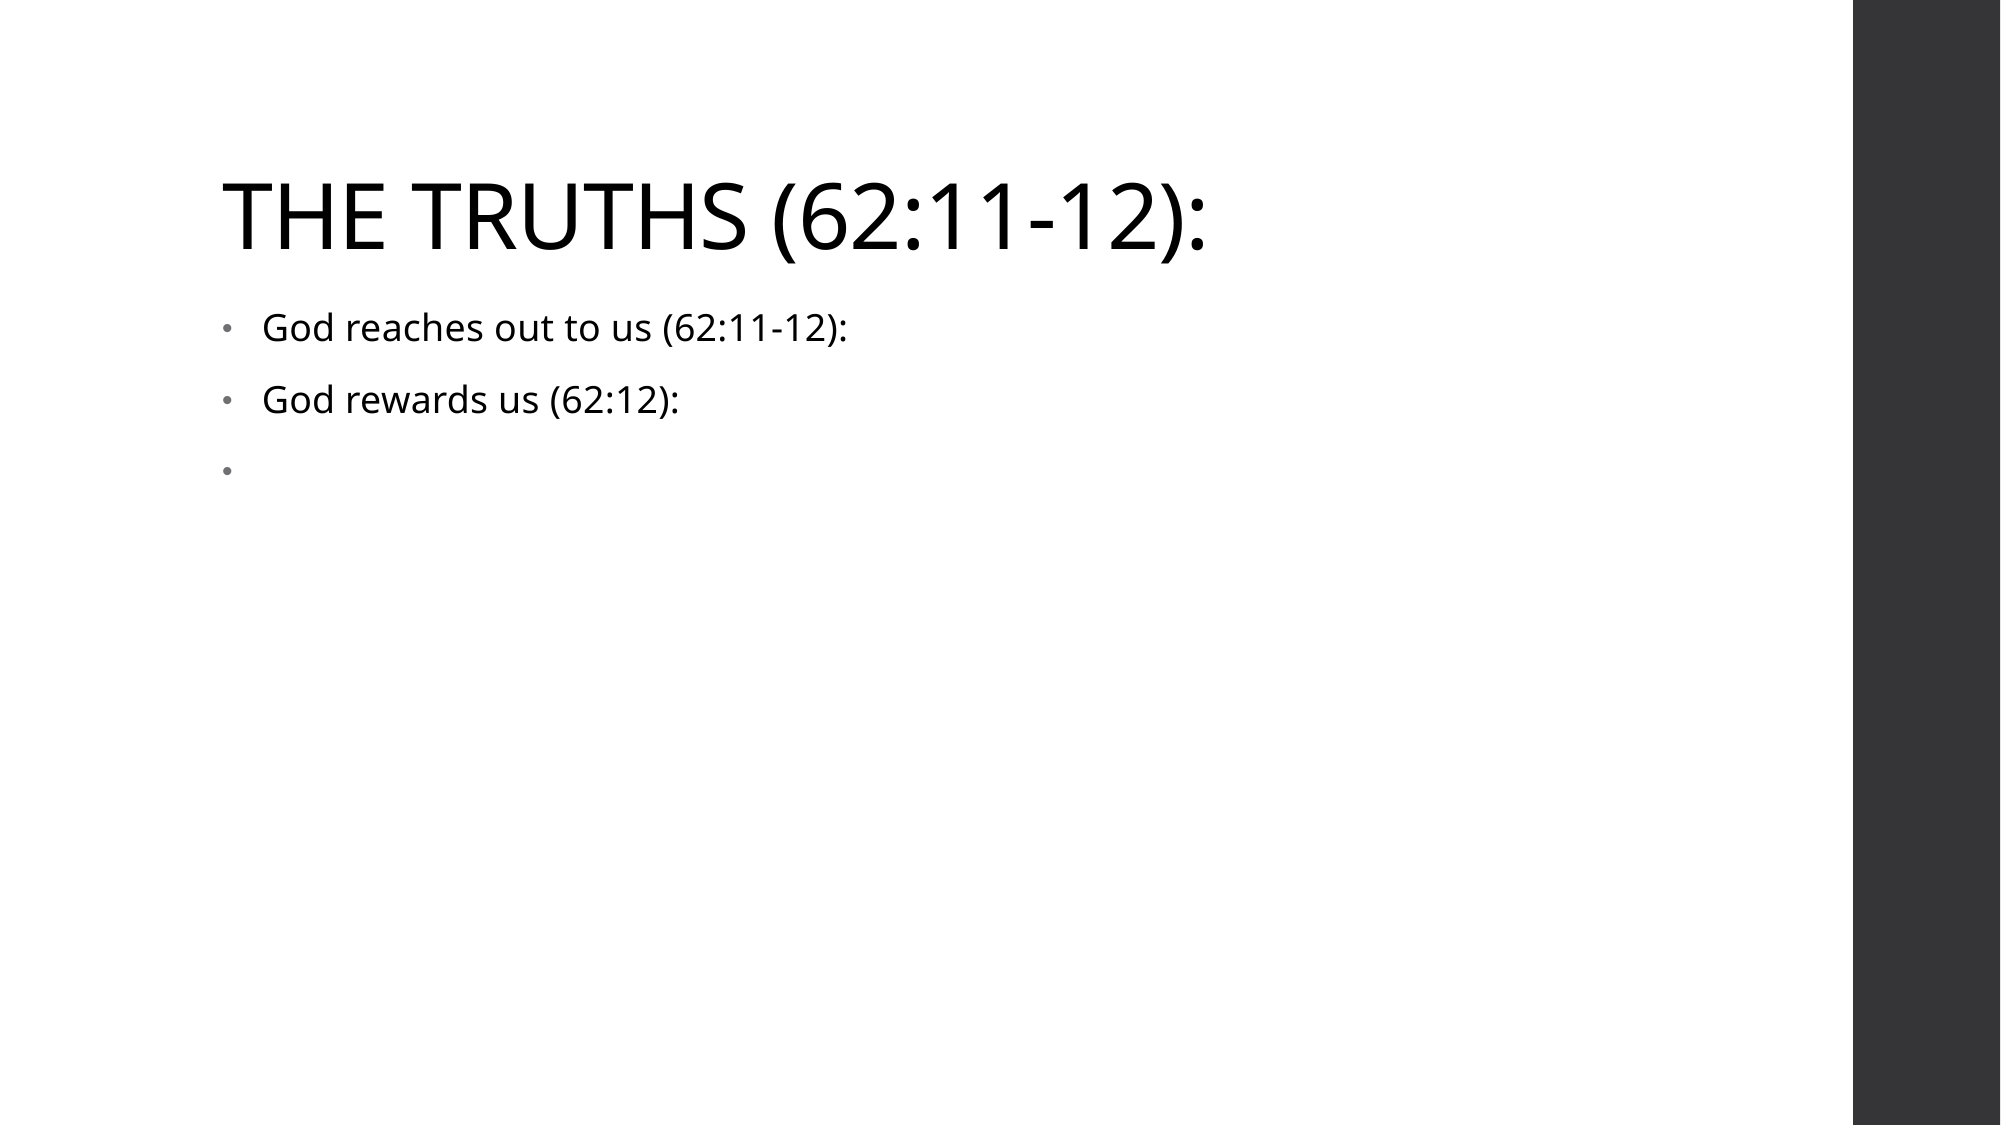

# THE TRUTHS (62:11-12):
 God reaches out to us (62:11-12):
 God rewards us (62:12):